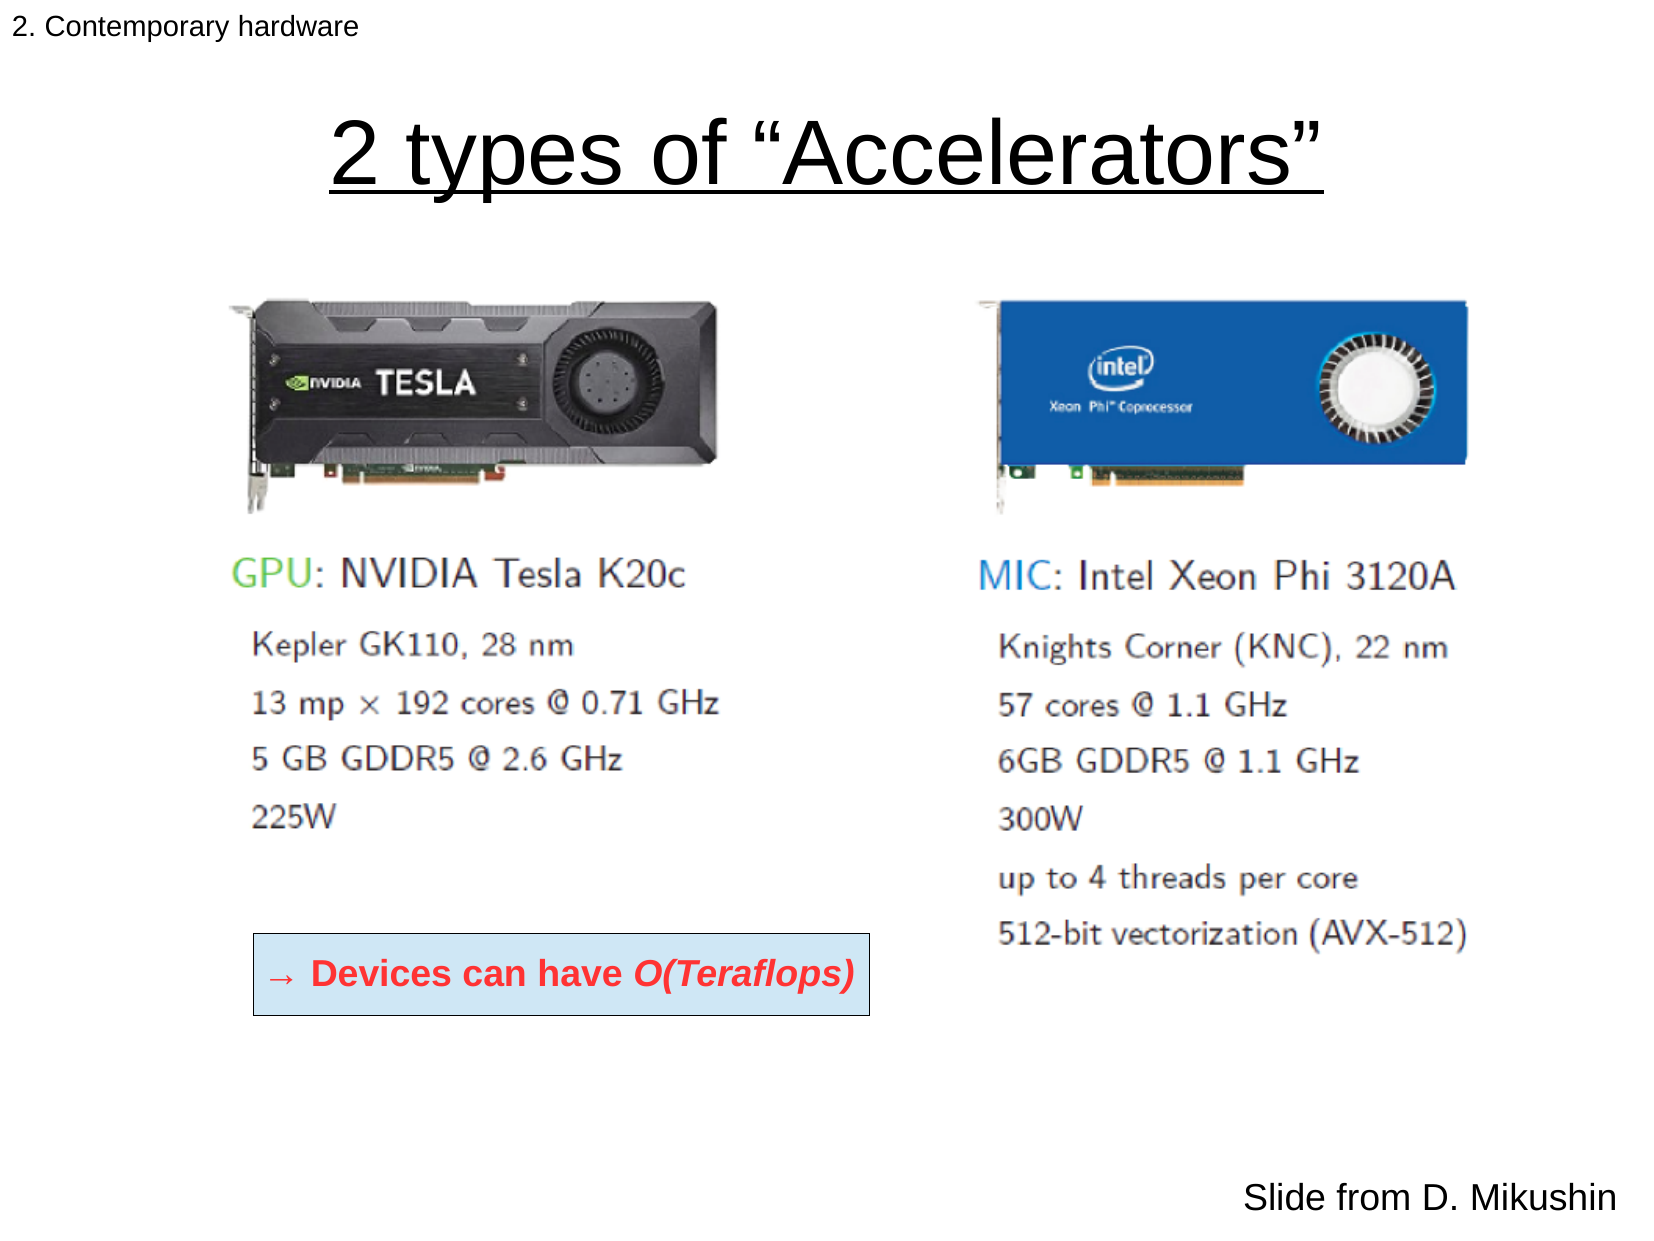

2. Contemporary hardware
# 2 types of “Accelerators”
→ Devices can have O(Teraflops)
Slide from D. Mikushin